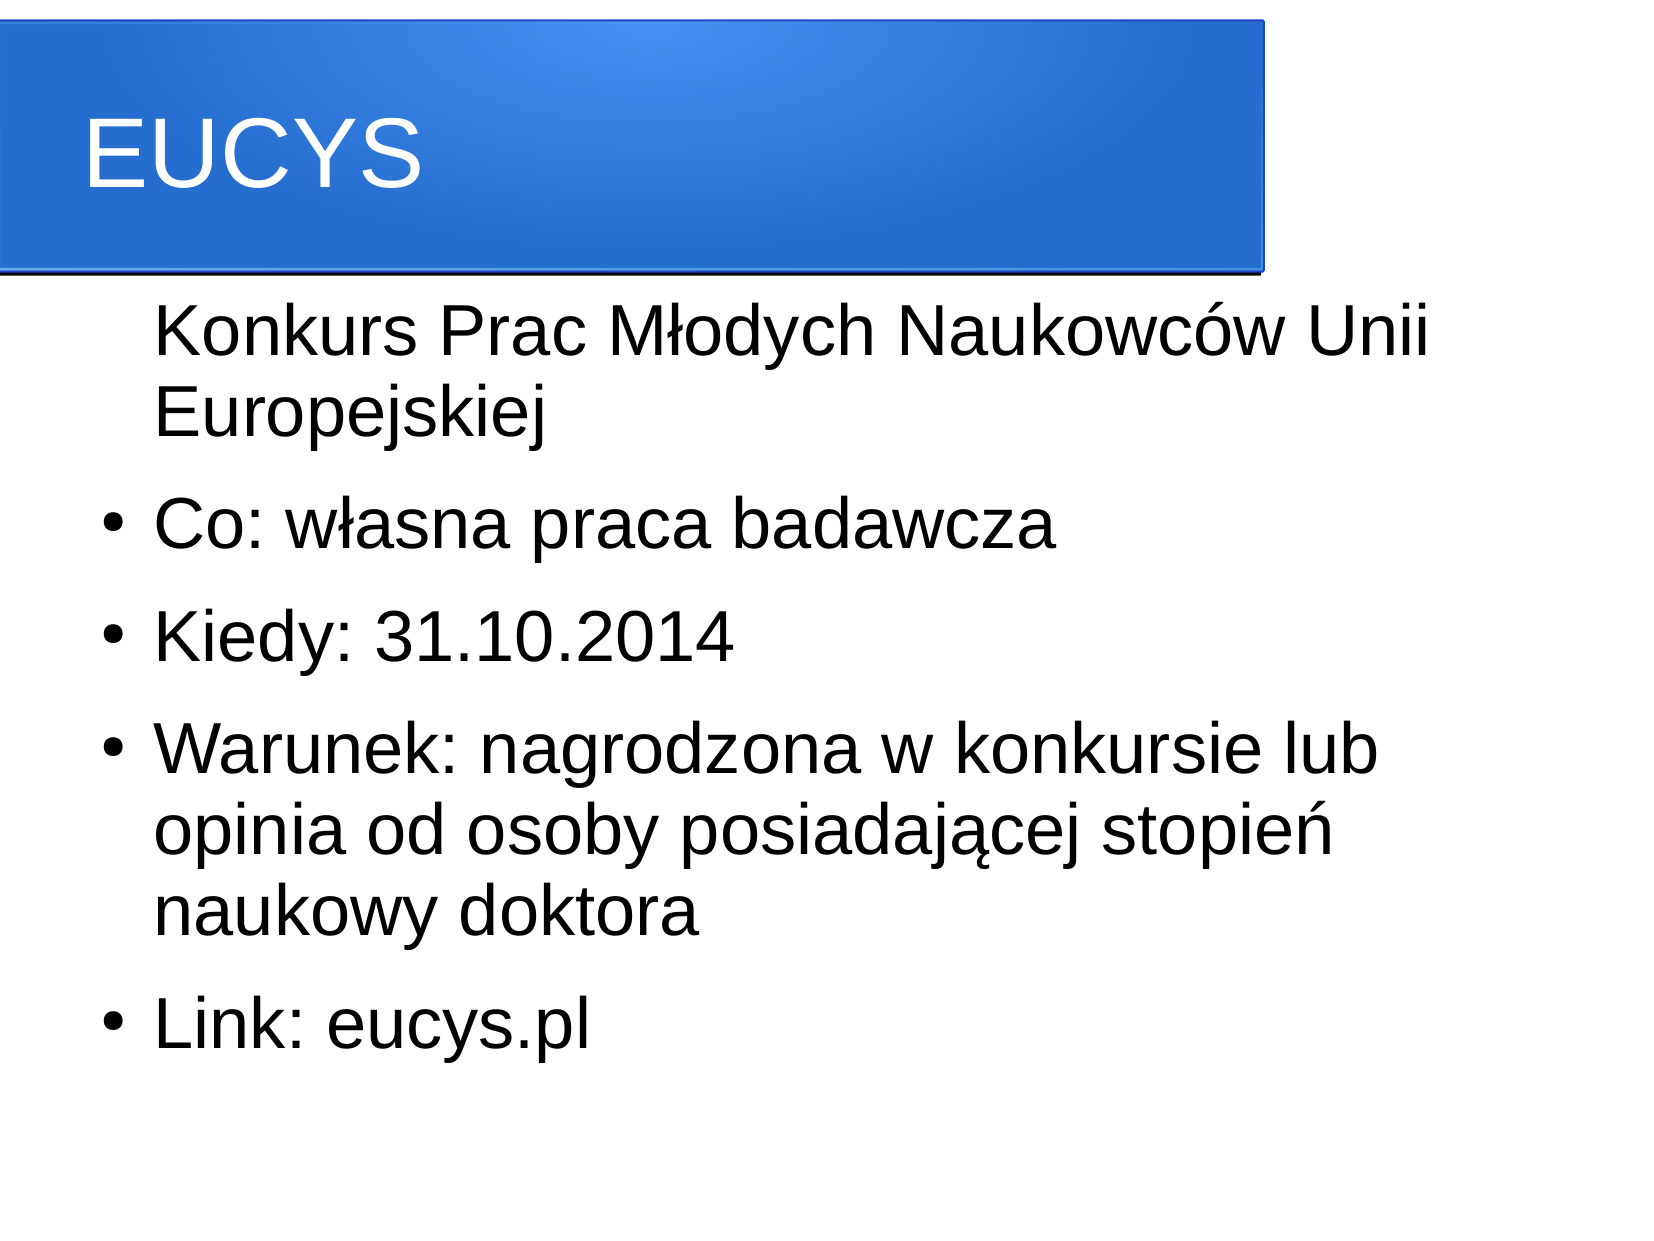

# EUCYS
Konkurs Prac Młodych Naukowców Unii Europejskiej
Co: własna praca badawcza
Kiedy: 31.10.2014
Warunek: nagrodzona w konkursie lub opinia od osoby posiadającej stopień naukowy doktora
Link: eucys.pl